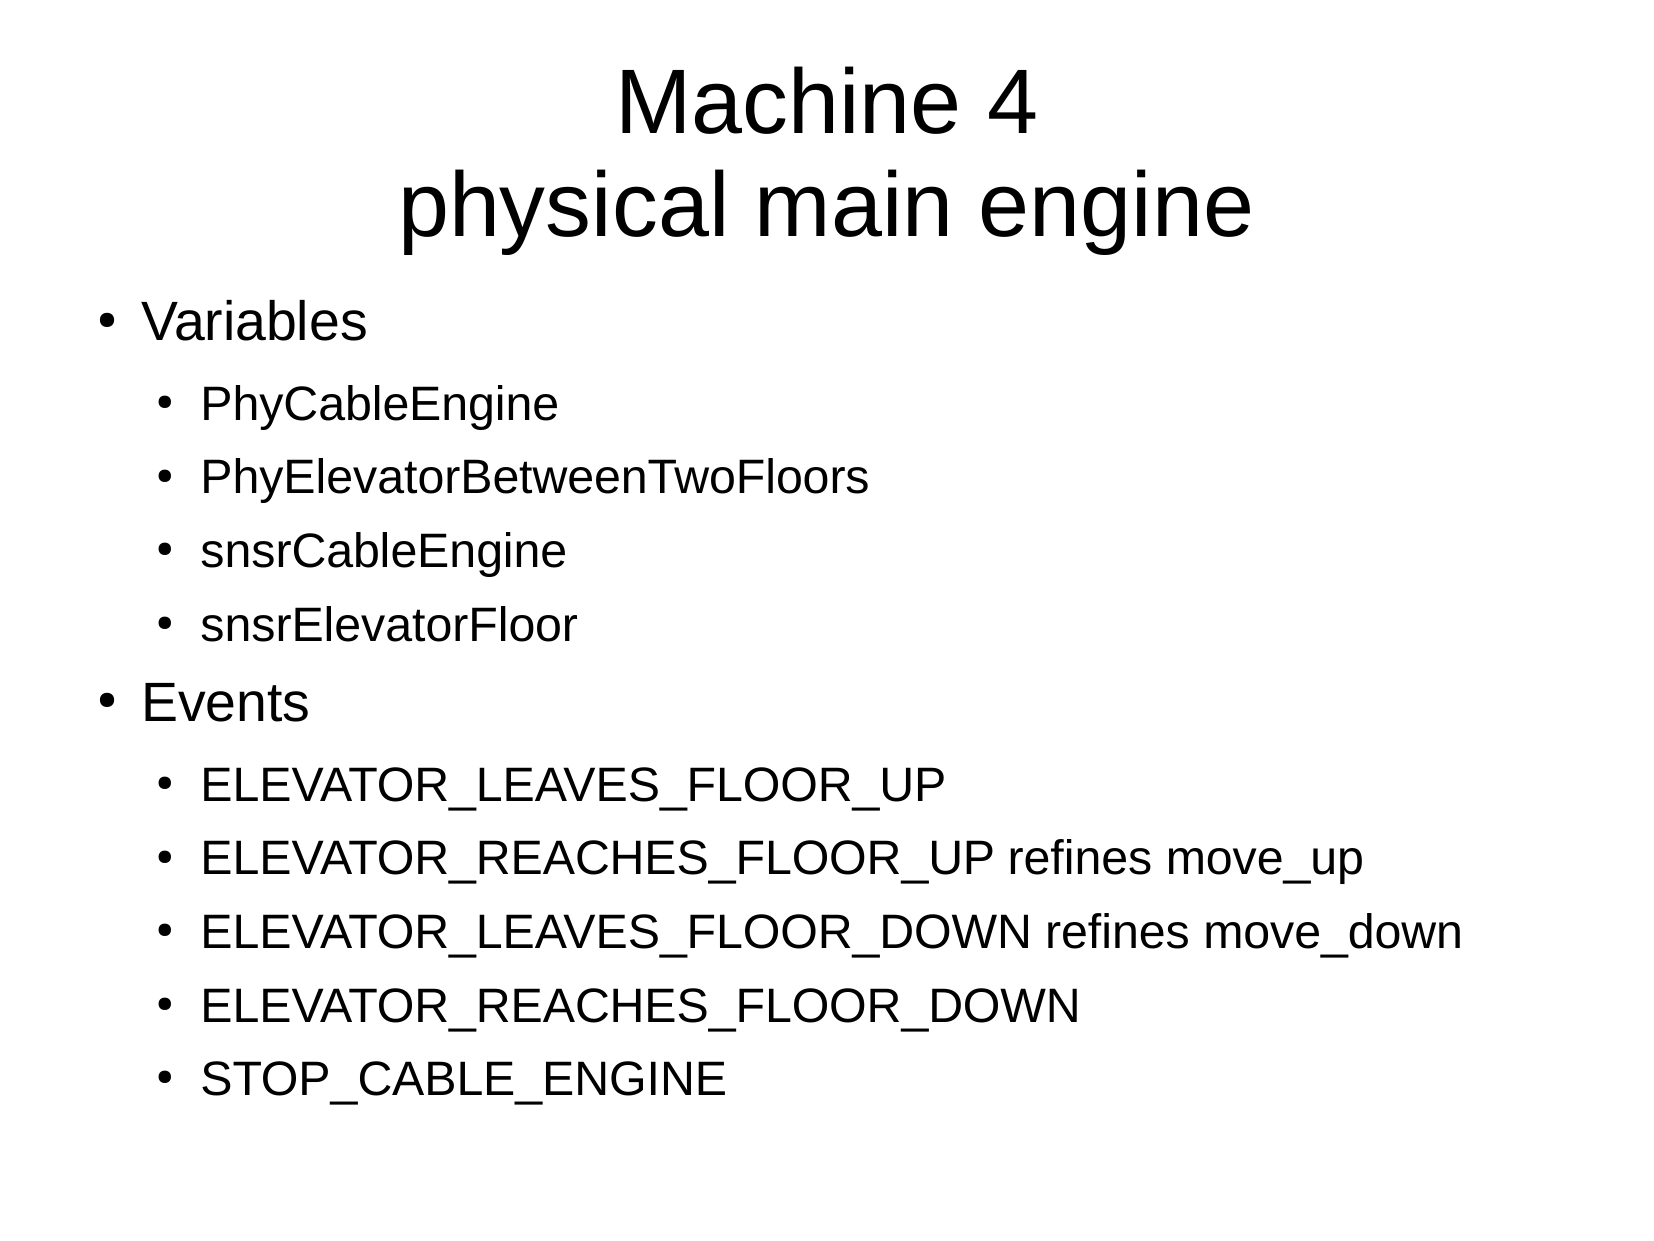

# Machine 4 physical main engine
Variables
PhyCableEngine
PhyElevatorBetweenTwoFloors
snsrCableEngine
snsrElevatorFloor
Events
ELEVATOR_LEAVES_FLOOR_UP
ELEVATOR_REACHES_FLOOR_UP refines move_up
ELEVATOR_LEAVES_FLOOR_DOWN refines move_down
ELEVATOR_REACHES_FLOOR_DOWN
STOP_CABLE_ENGINE